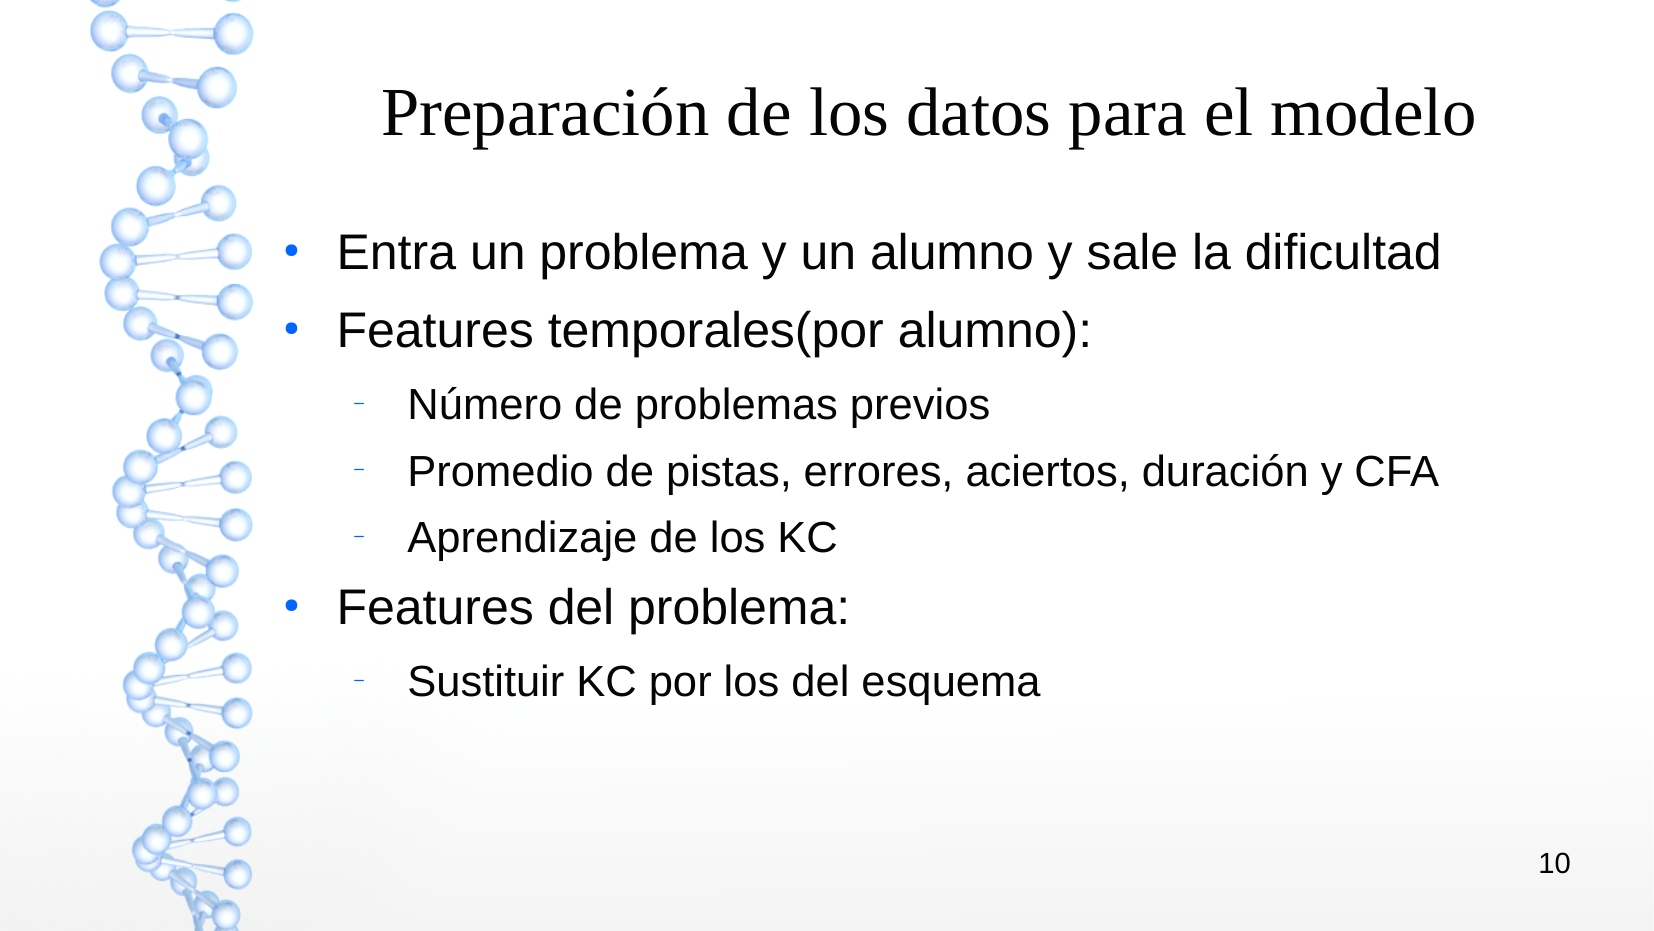

# Preparación de los datos para el modelo
Entra un problema y un alumno y sale la dificultad
Features temporales(por alumno):
Número de problemas previos
Promedio de pistas, errores, aciertos, duración y CFA
Aprendizaje de los KC
Features del problema:
Sustituir KC por los del esquema
10